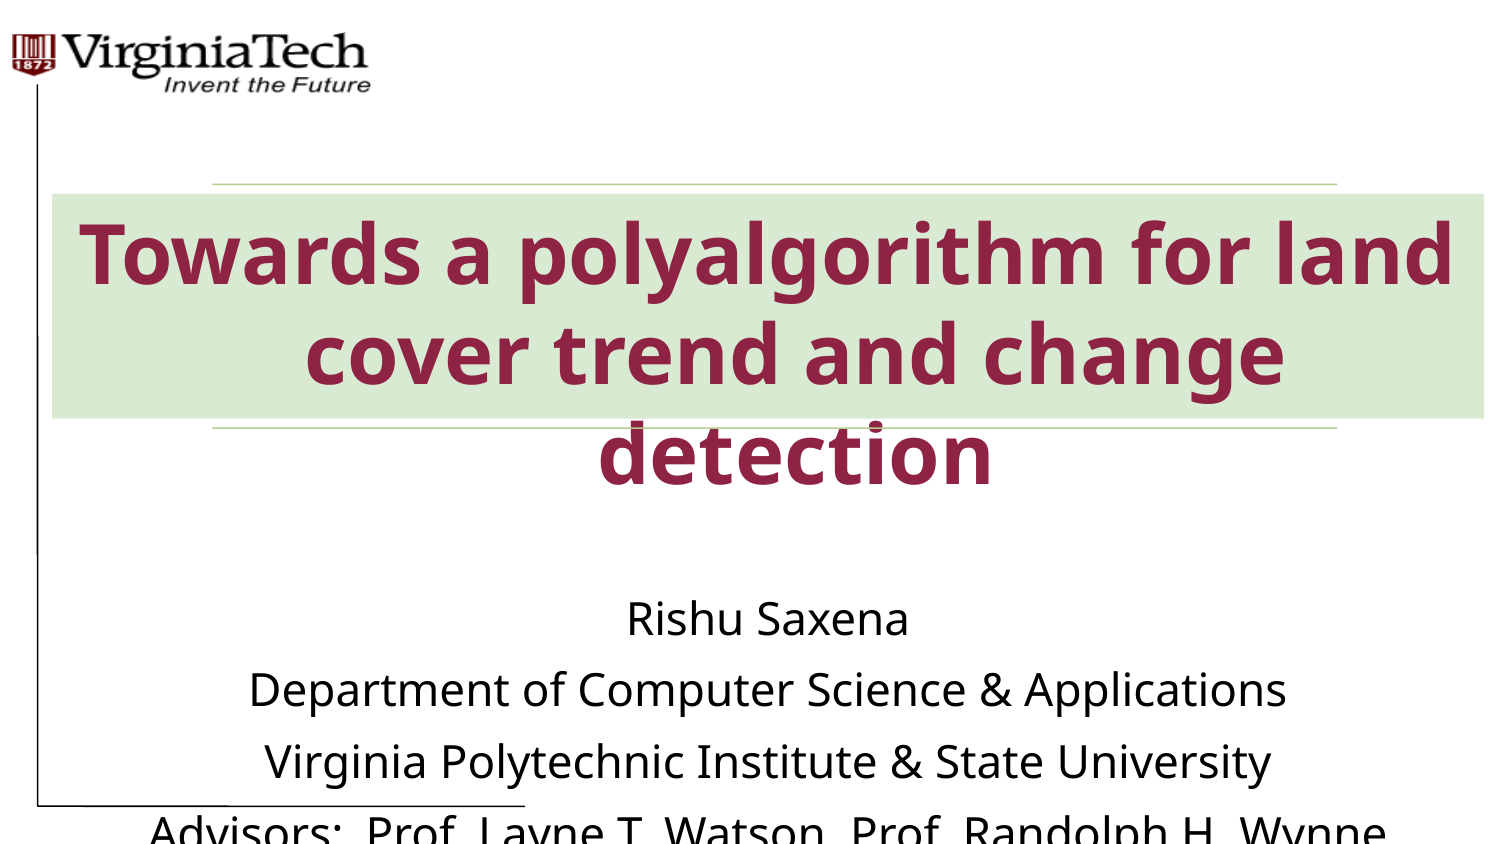

# Towards a polyalgorithm for land cover trend and change detection
Rishu Saxena
Department of Computer Science & Applications
Virginia Polytechnic Institute & State University
Advisors: Prof. Layne T. Watson, Prof. Randolph H. Wynne